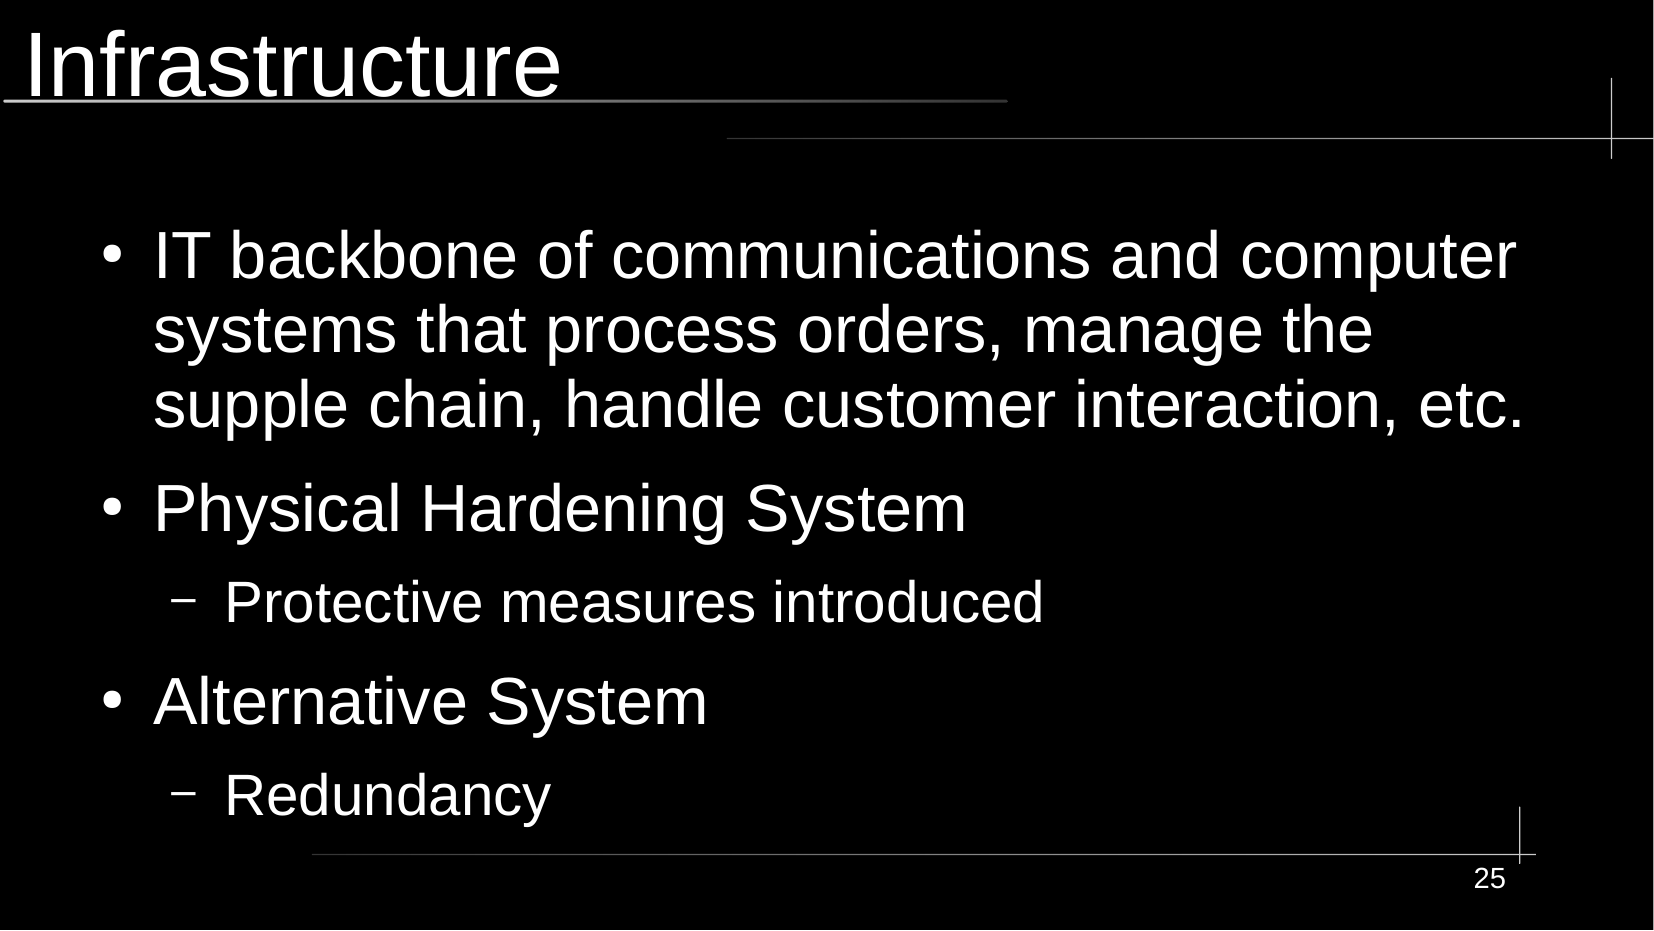

# Infrastructure
IT backbone of communications and computer systems that process orders, manage the supple chain, handle customer interaction, etc.
Physical Hardening System
Protective measures introduced
Alternative System
Redundancy
25